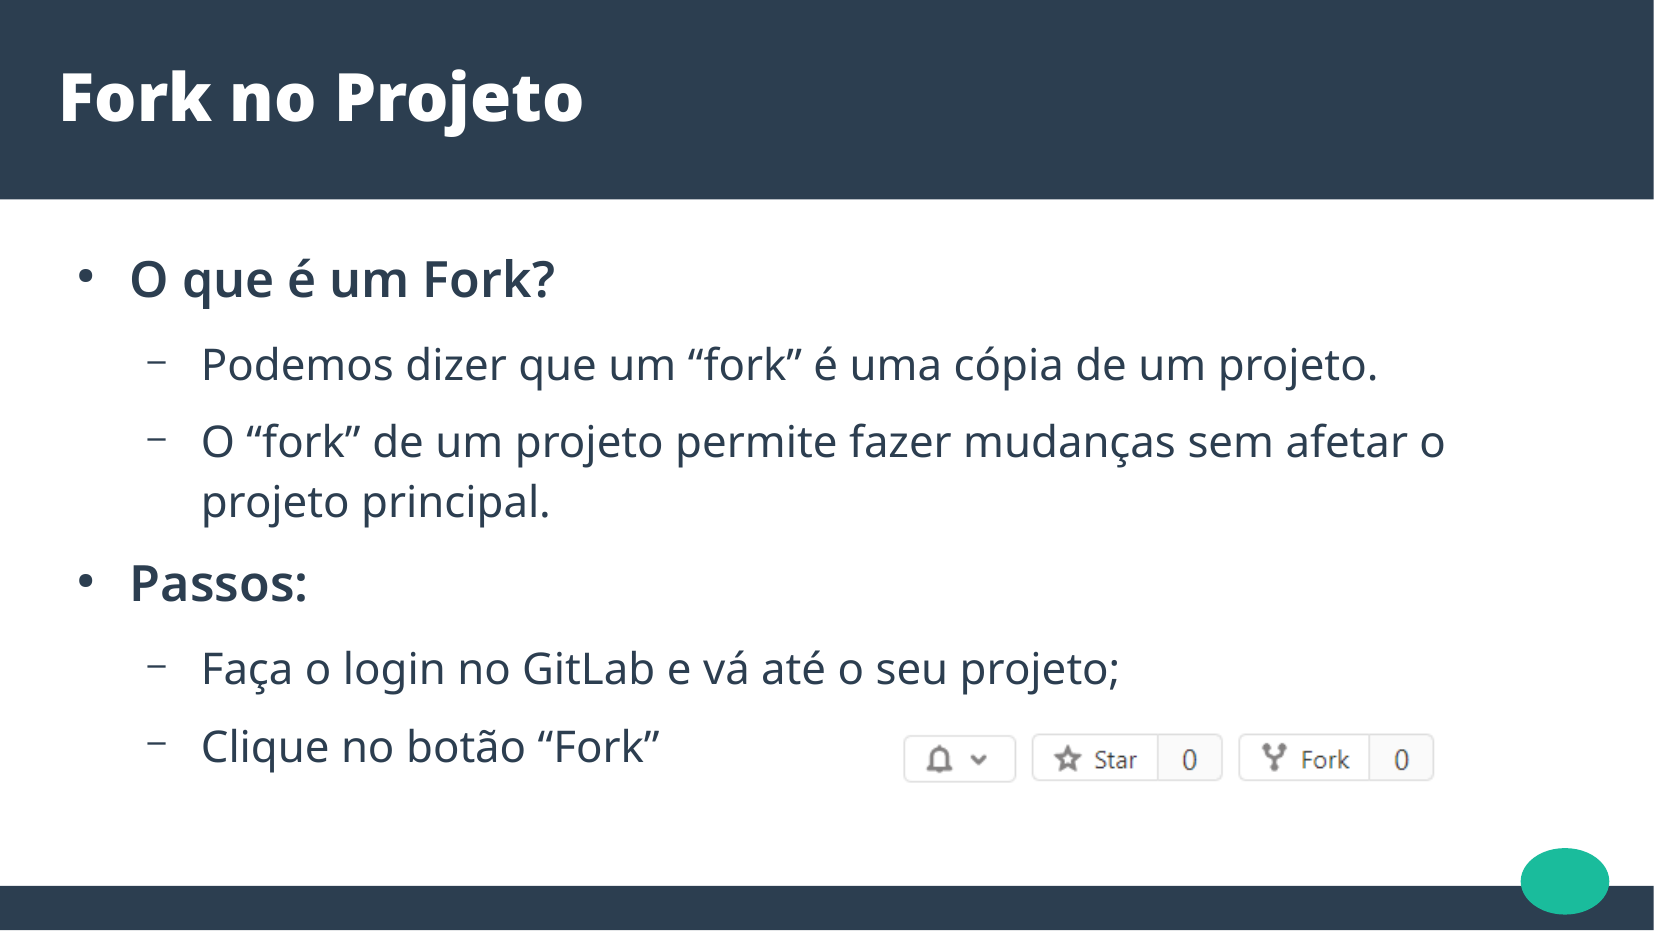

# Fork no Projeto
O que é um Fork?
Podemos dizer que um “fork” é uma cópia de um projeto.
O “fork” de um projeto permite fazer mudanças sem afetar o projeto principal.
Passos:
Faça o login no GitLab e vá até o seu projeto;
Clique no botão “Fork”